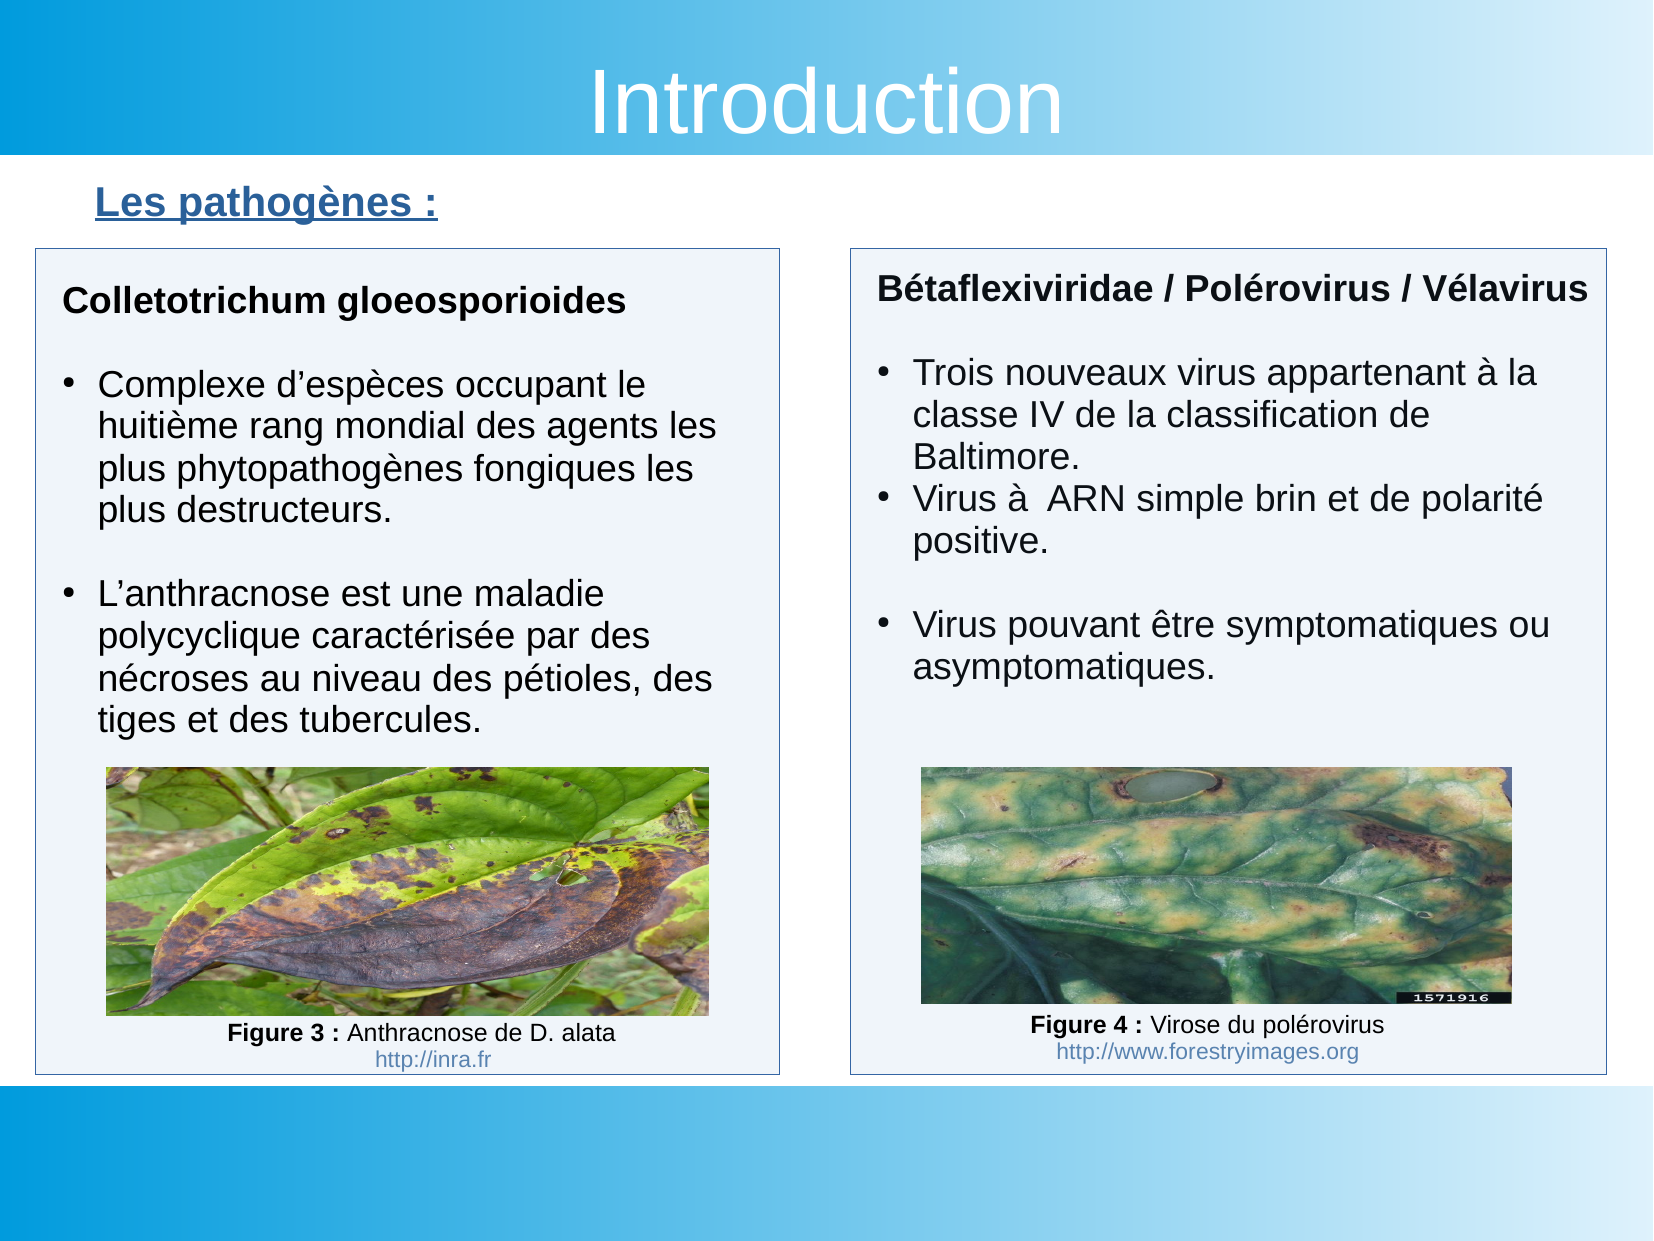

# Introduction
Les pathogènes :
Bétaflexiviridae / Polérovirus / Vélavirus
Trois nouveaux virus appartenant à la classe IV de la classification de Baltimore.
Virus à ARN simple brin et de polarité positive.
Virus pouvant être symptomatiques ou asymptomatiques.
Colletotrichum gloeosporioides
Complexe d’espèces occupant le huitième rang mondial des agents les plus phytopathogènes fongiques les plus destructeurs.
L’anthracnose est une maladie polycyclique caractérisée par des nécroses au niveau des pétioles, des tiges et des tubercules.
Figure 4 : Virose du polérovirus
 http://www.forestryimages.org
Figure 3 : Anthracnose de D. alata
		http://inra.fr